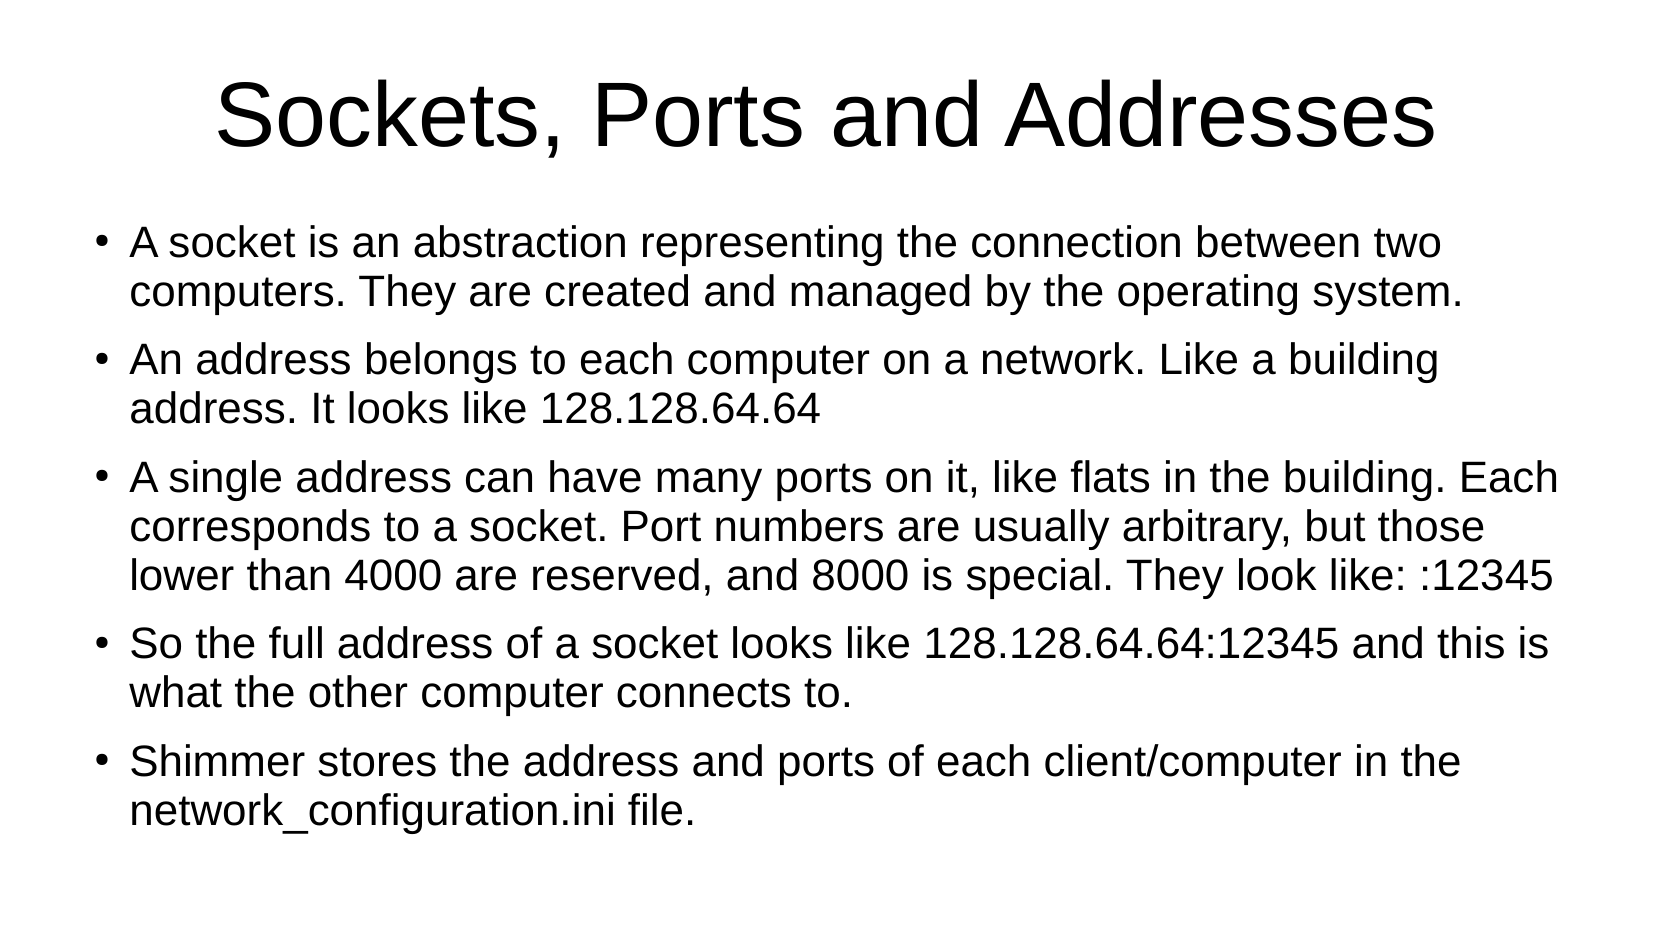

# Sockets, Ports and Addresses
A socket is an abstraction representing the connection between two computers. They are created and managed by the operating system.
An address belongs to each computer on a network. Like a building address. It looks like 128.128.64.64
A single address can have many ports on it, like flats in the building. Each corresponds to a socket. Port numbers are usually arbitrary, but those lower than 4000 are reserved, and 8000 is special. They look like: :12345
So the full address of a socket looks like 128.128.64.64:12345 and this is what the other computer connects to.
Shimmer stores the address and ports of each client/computer in the network_configuration.ini file.